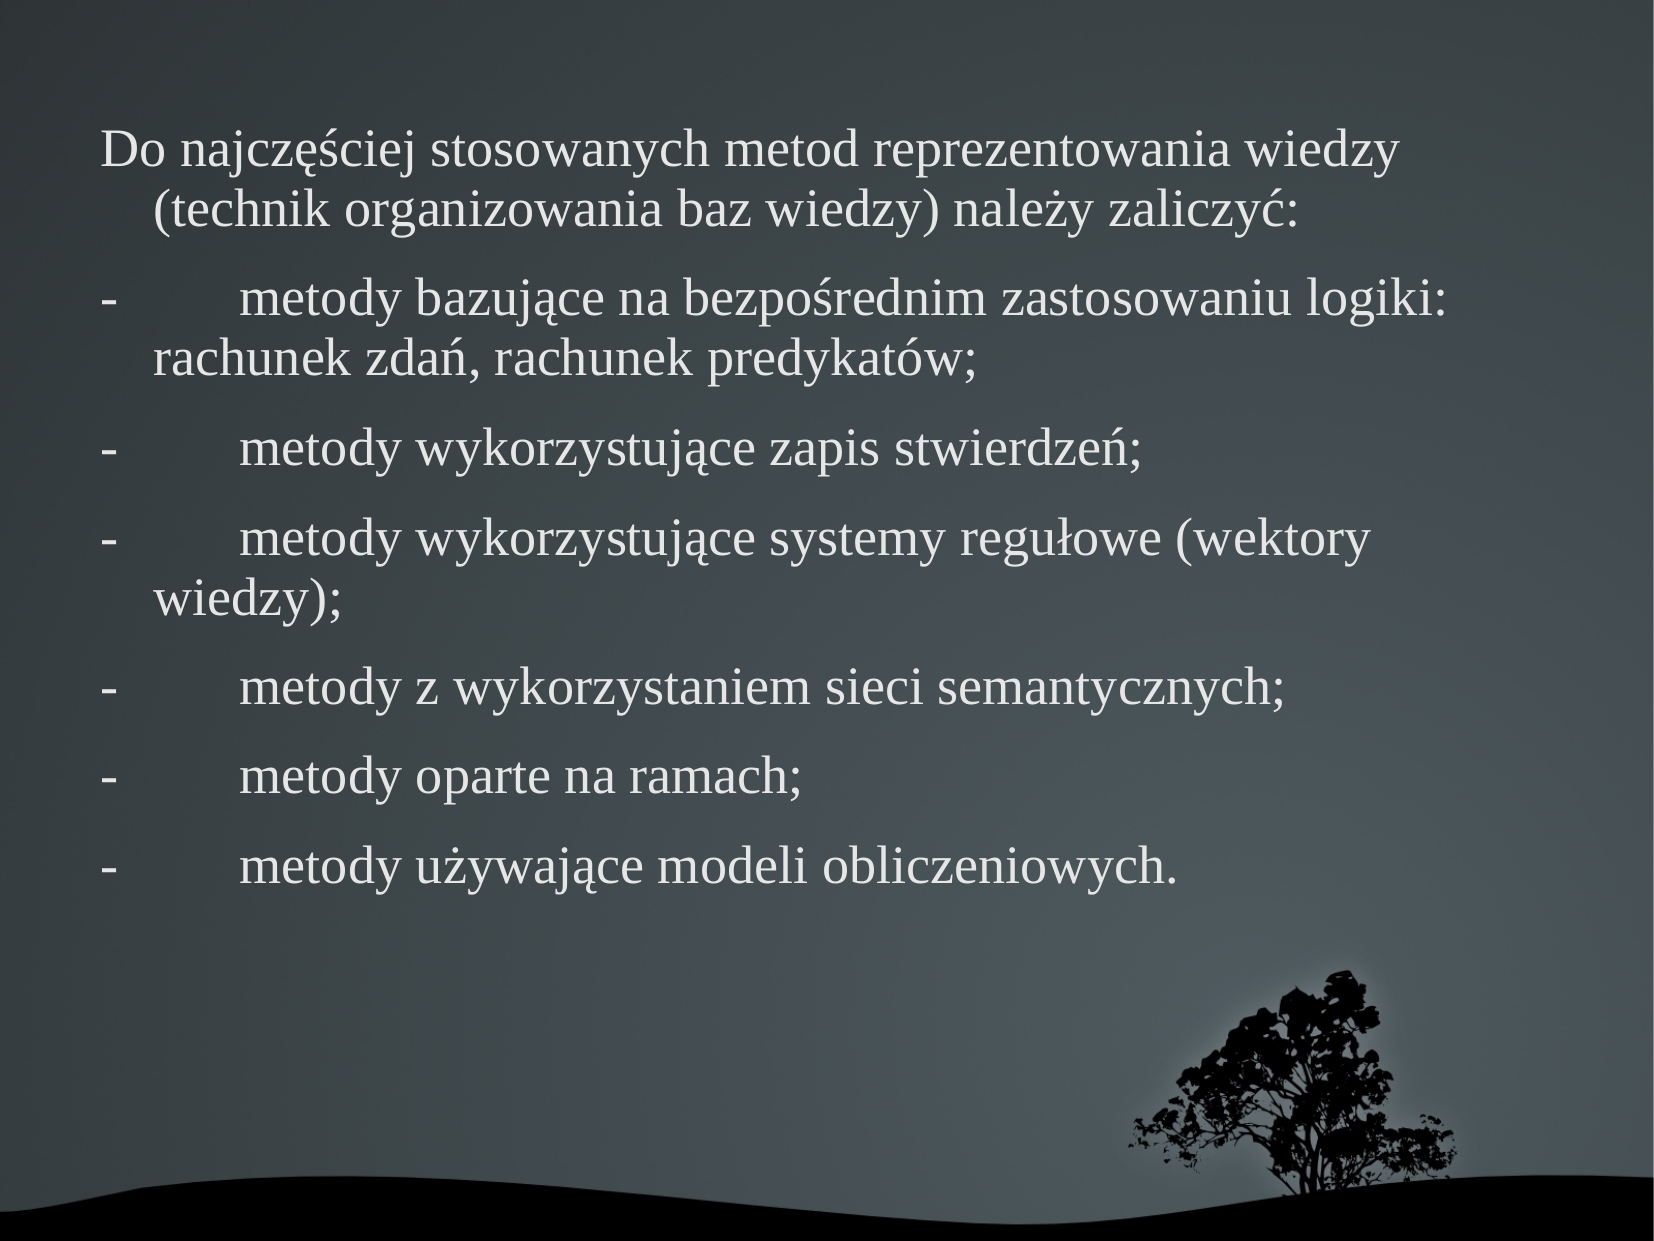

#
Do najczęściej stosowanych metod reprezentowania wiedzy (technik organizowania baz wiedzy) należy zaliczyć:
- metody bazujące na bezpośrednim zastosowaniu logiki: rachunek zdań, rachunek predykatów;
- metody wykorzystujące zapis stwierdzeń;
- metody wykorzystujące systemy regułowe (wektory wiedzy);
- metody z wykorzystaniem sieci semantycznych;
- metody oparte na ramach;
- metody używające modeli obliczeniowych.